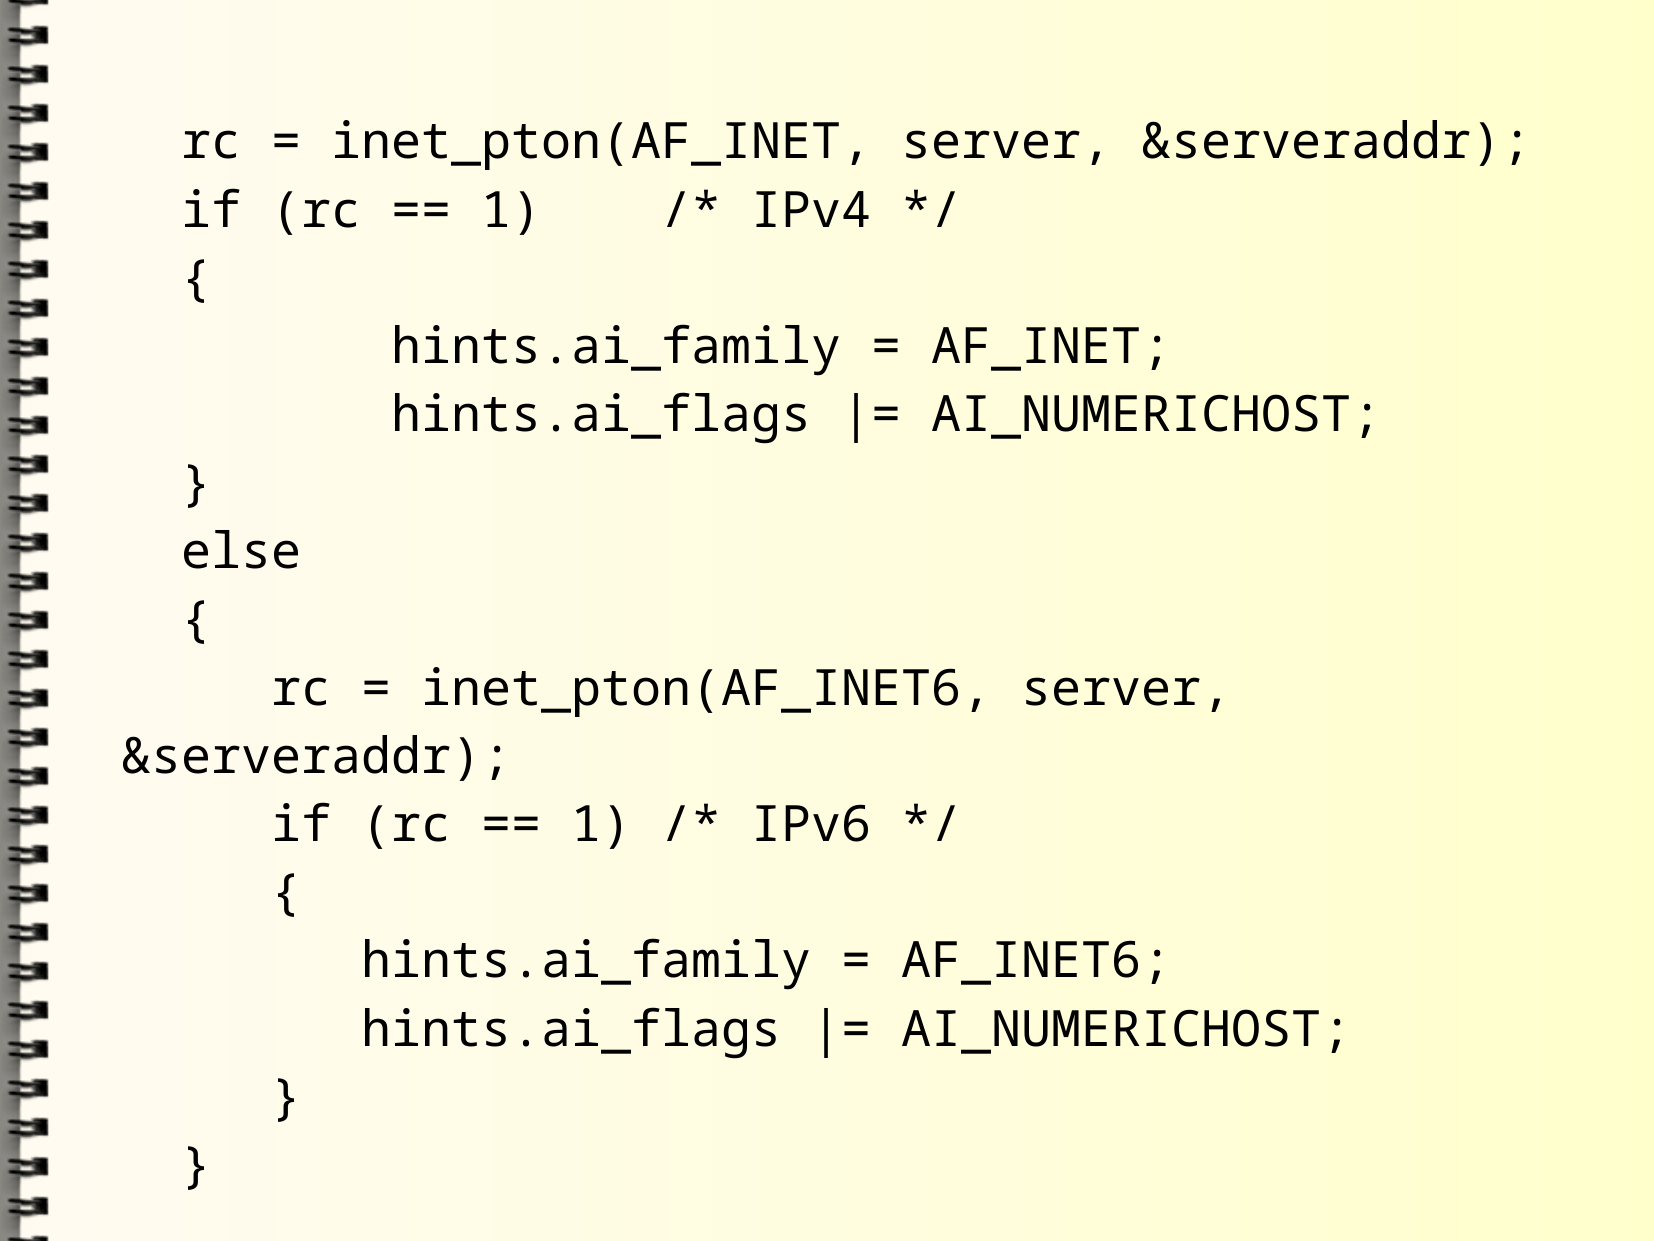

# rc = inet_pton(AF_INET, server, &serveraddr);
 if (rc == 1) /* IPv4 */
 {
 hints.ai_family = AF_INET;
 hints.ai_flags |= AI_NUMERICHOST;
 }
 else
 {
 rc = inet_pton(AF_INET6, server, &serveraddr);
 if (rc == 1) /* IPv6 */
 {
 hints.ai_family = AF_INET6;
 hints.ai_flags |= AI_NUMERICHOST;
 }
 }